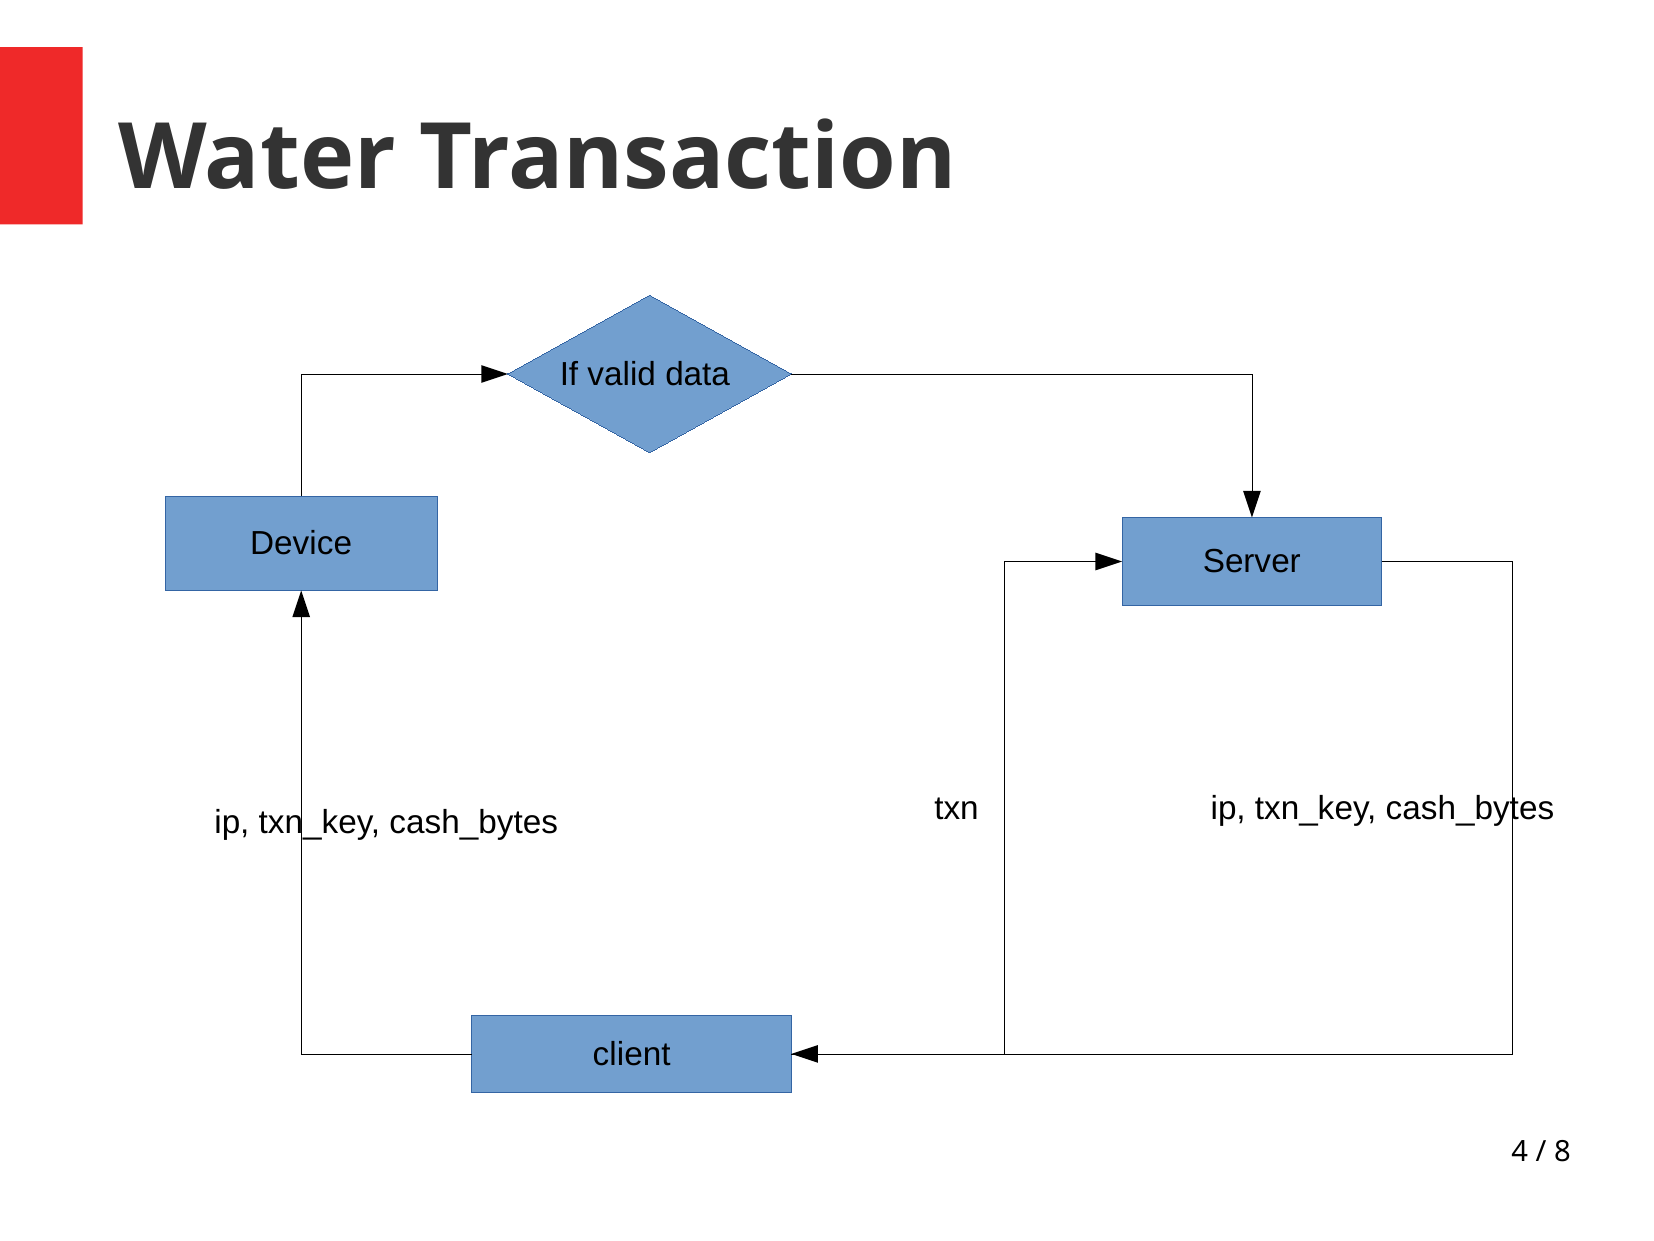

# Water Transaction
If valid data
Device
Server
client
4